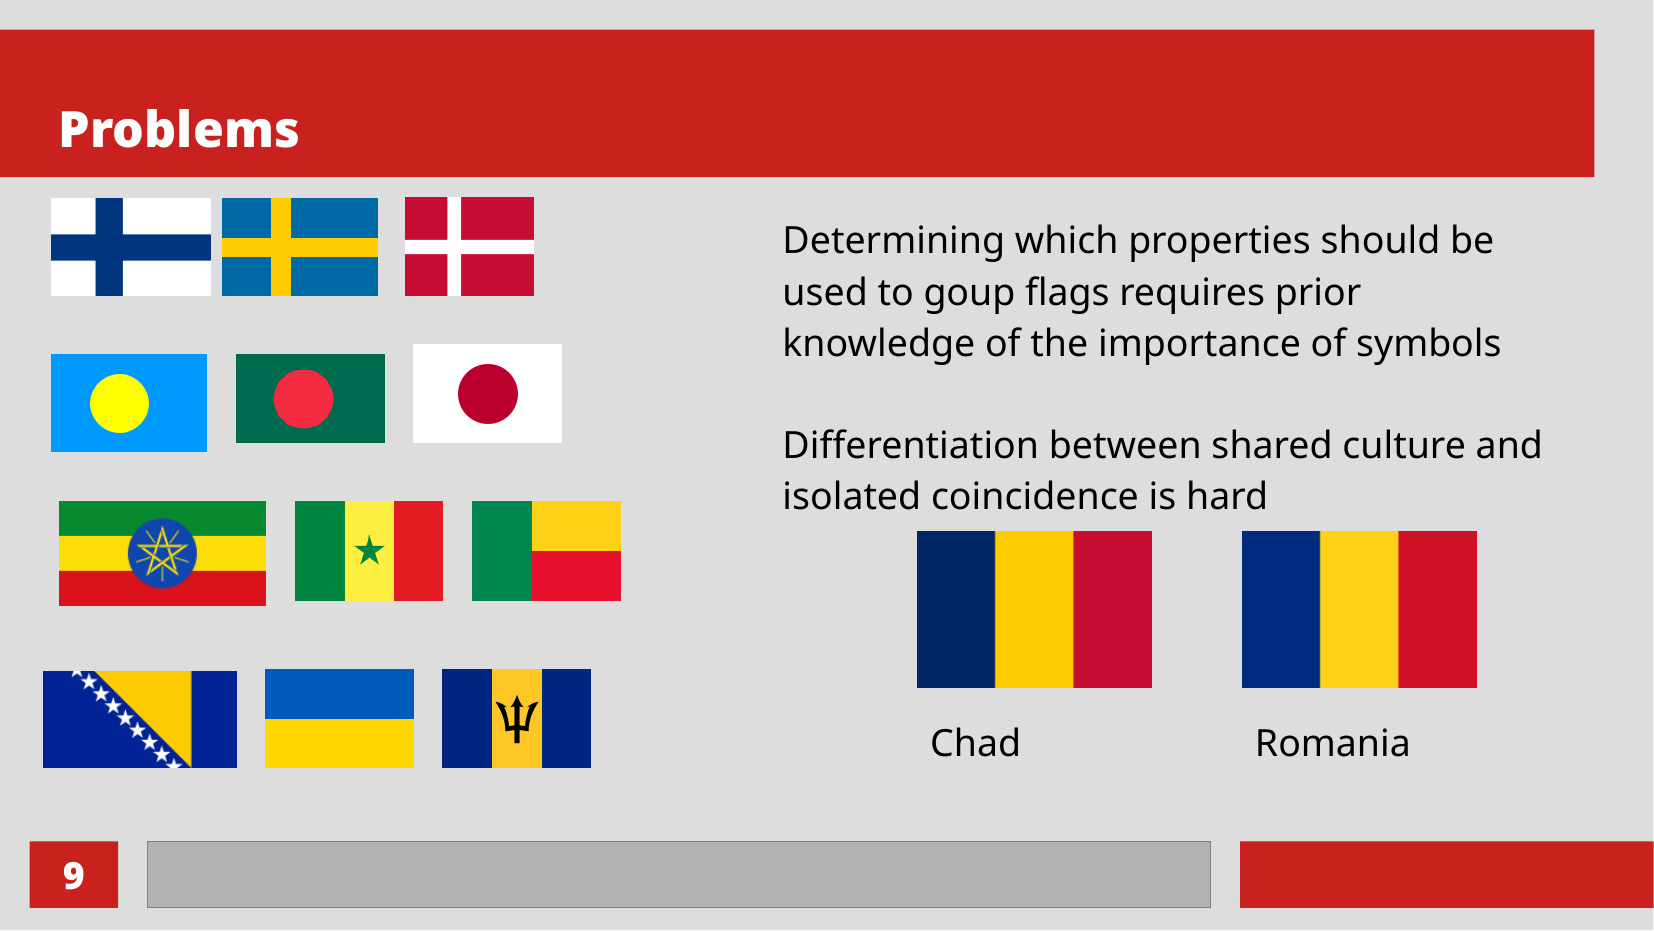

# Problems
Determining which properties should be used to goup flags requires prior knowledge of the importance of symbols
Differentiation between shared culture and isolated coincidence is hard
Chad
Romania
9